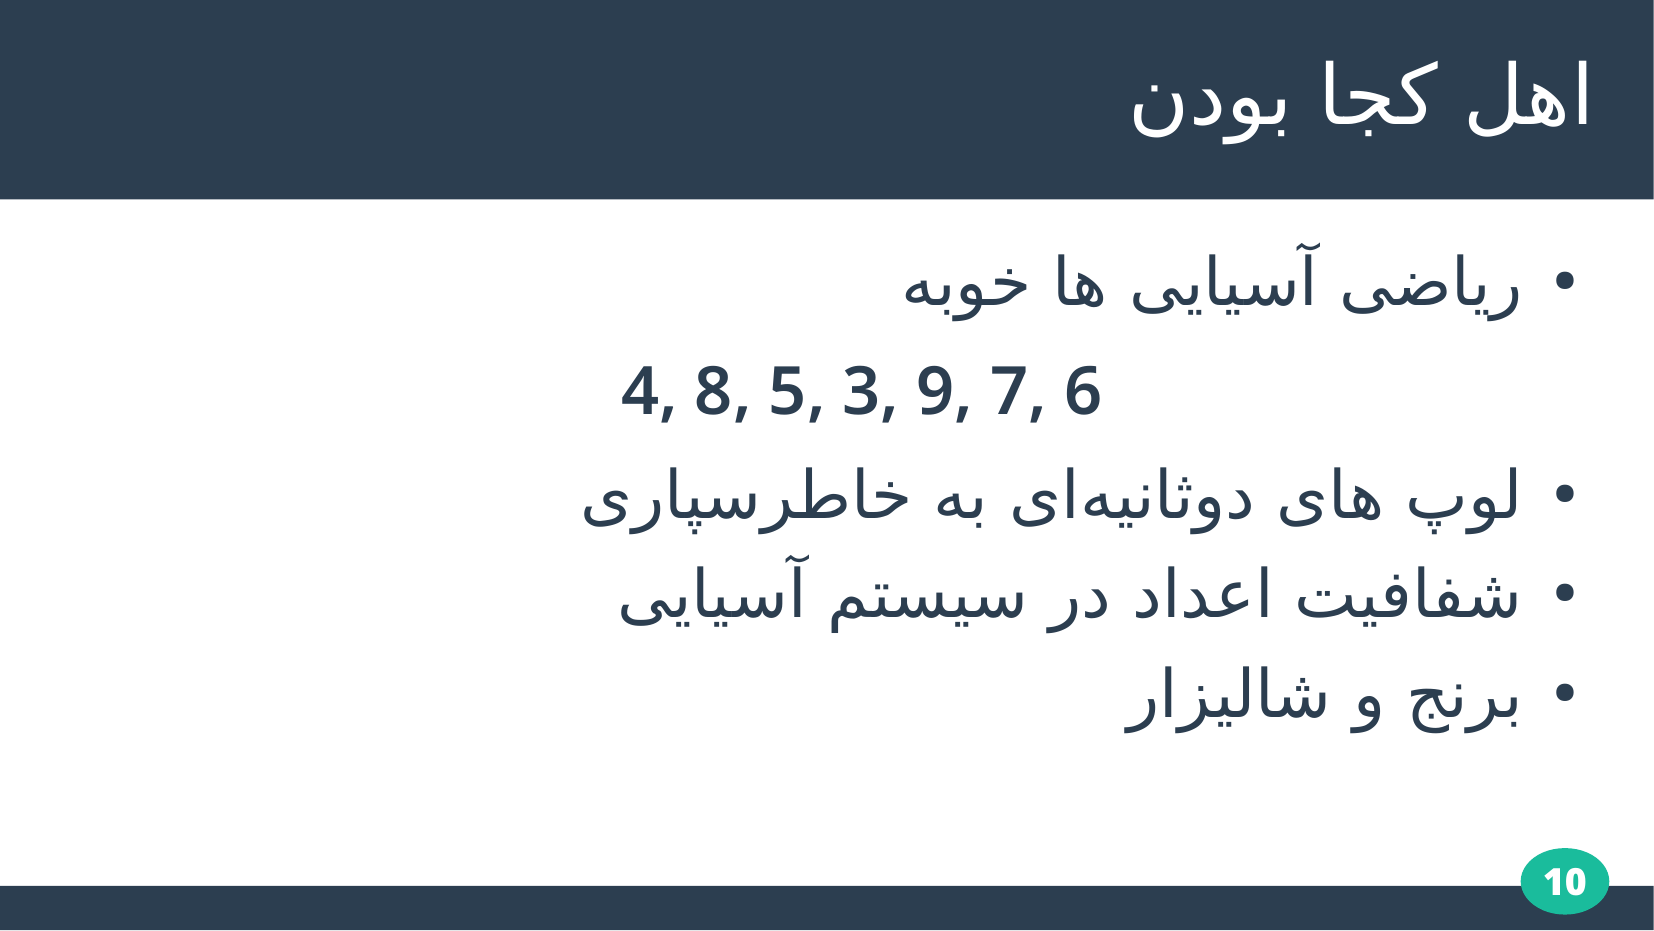

# اهل کجا بودن
ریاضی آسیایی ها خوبه
4, 8, 5, 3, 9, 7, 6
لوپ های دوثانیه‌ای به خاطرسپاری
شفافیت اعداد در سیستم آسیایی
برنج و شالیزار
10